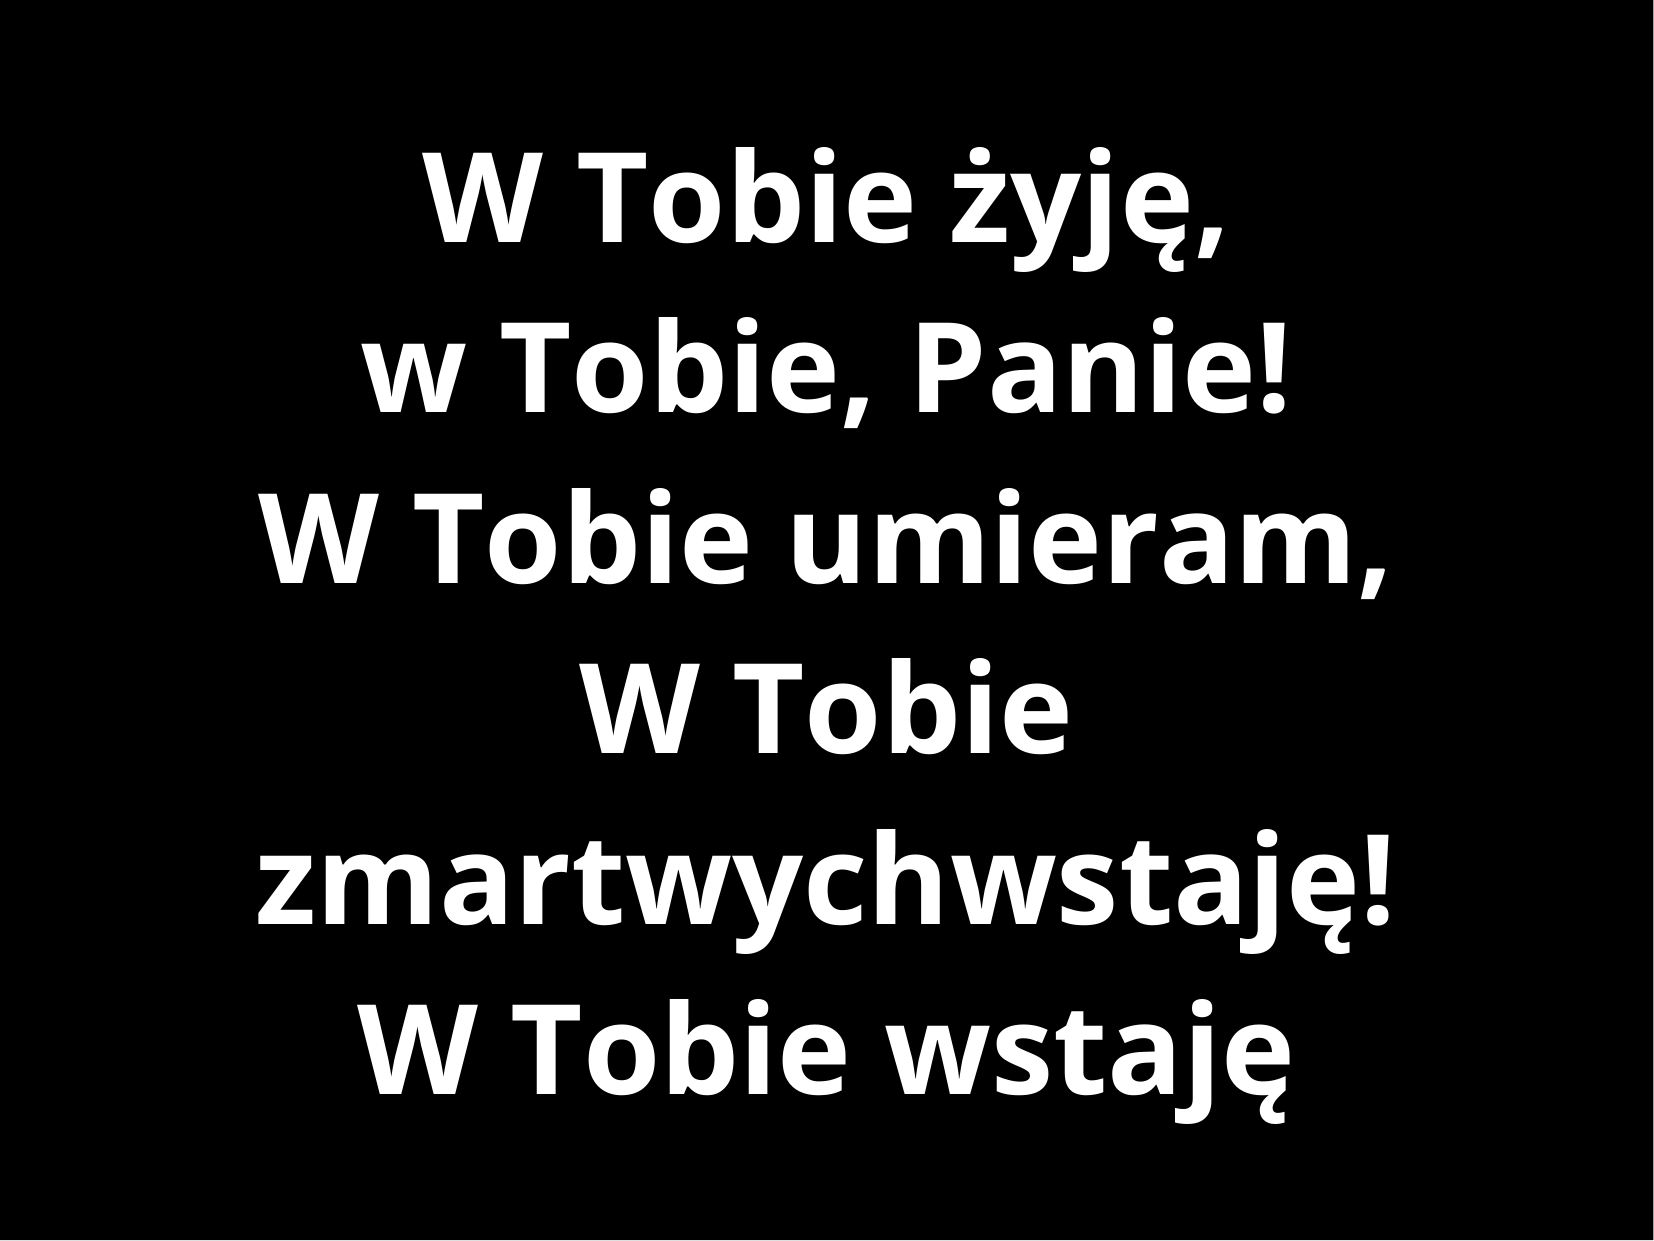

# W Tobie żyję, w Tobie, Panie! W Tobie umieram, W Tobie zmartwychwstaję! W Tobie wstaję